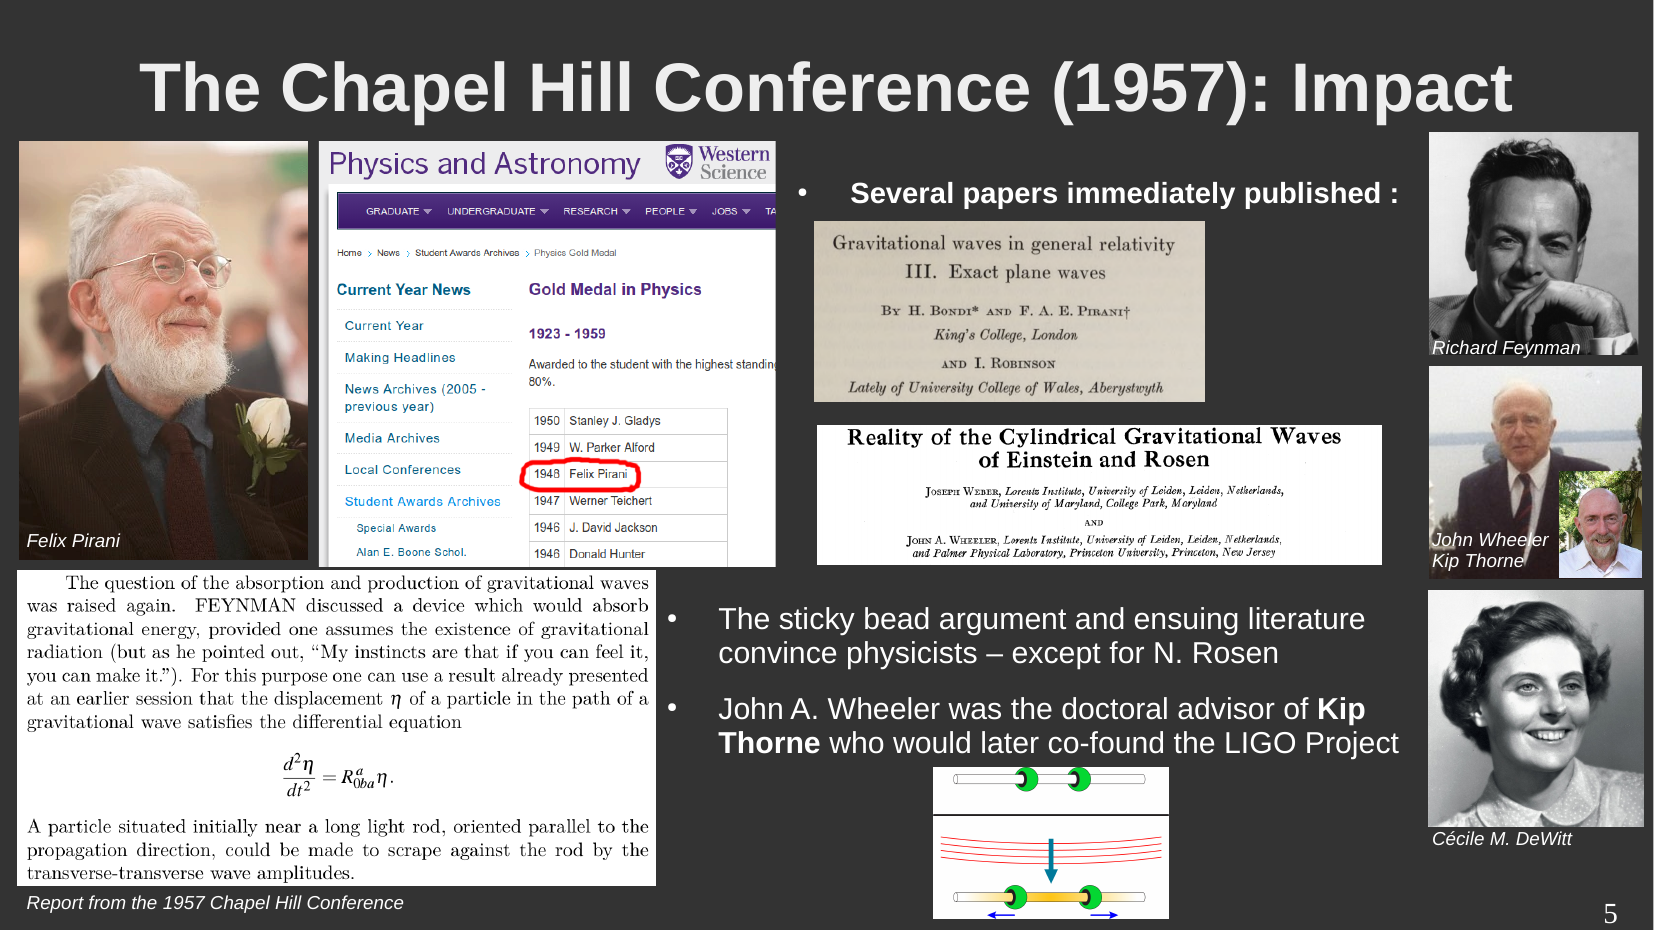

# The Chapel Hill Conference (1957): Impact
Several papers immediately published :
Richard Feynman
John Wheeler
Kip Thorne
Felix Pirani
The sticky bead argument and ensuing literature convince physicists – except for N. Rosen
John A. Wheeler was the doctoral advisor of Kip Thorne who would later co-found the LIGO Project
Cécile M. DeWitt
Report from the 1957 Chapel Hill Conference